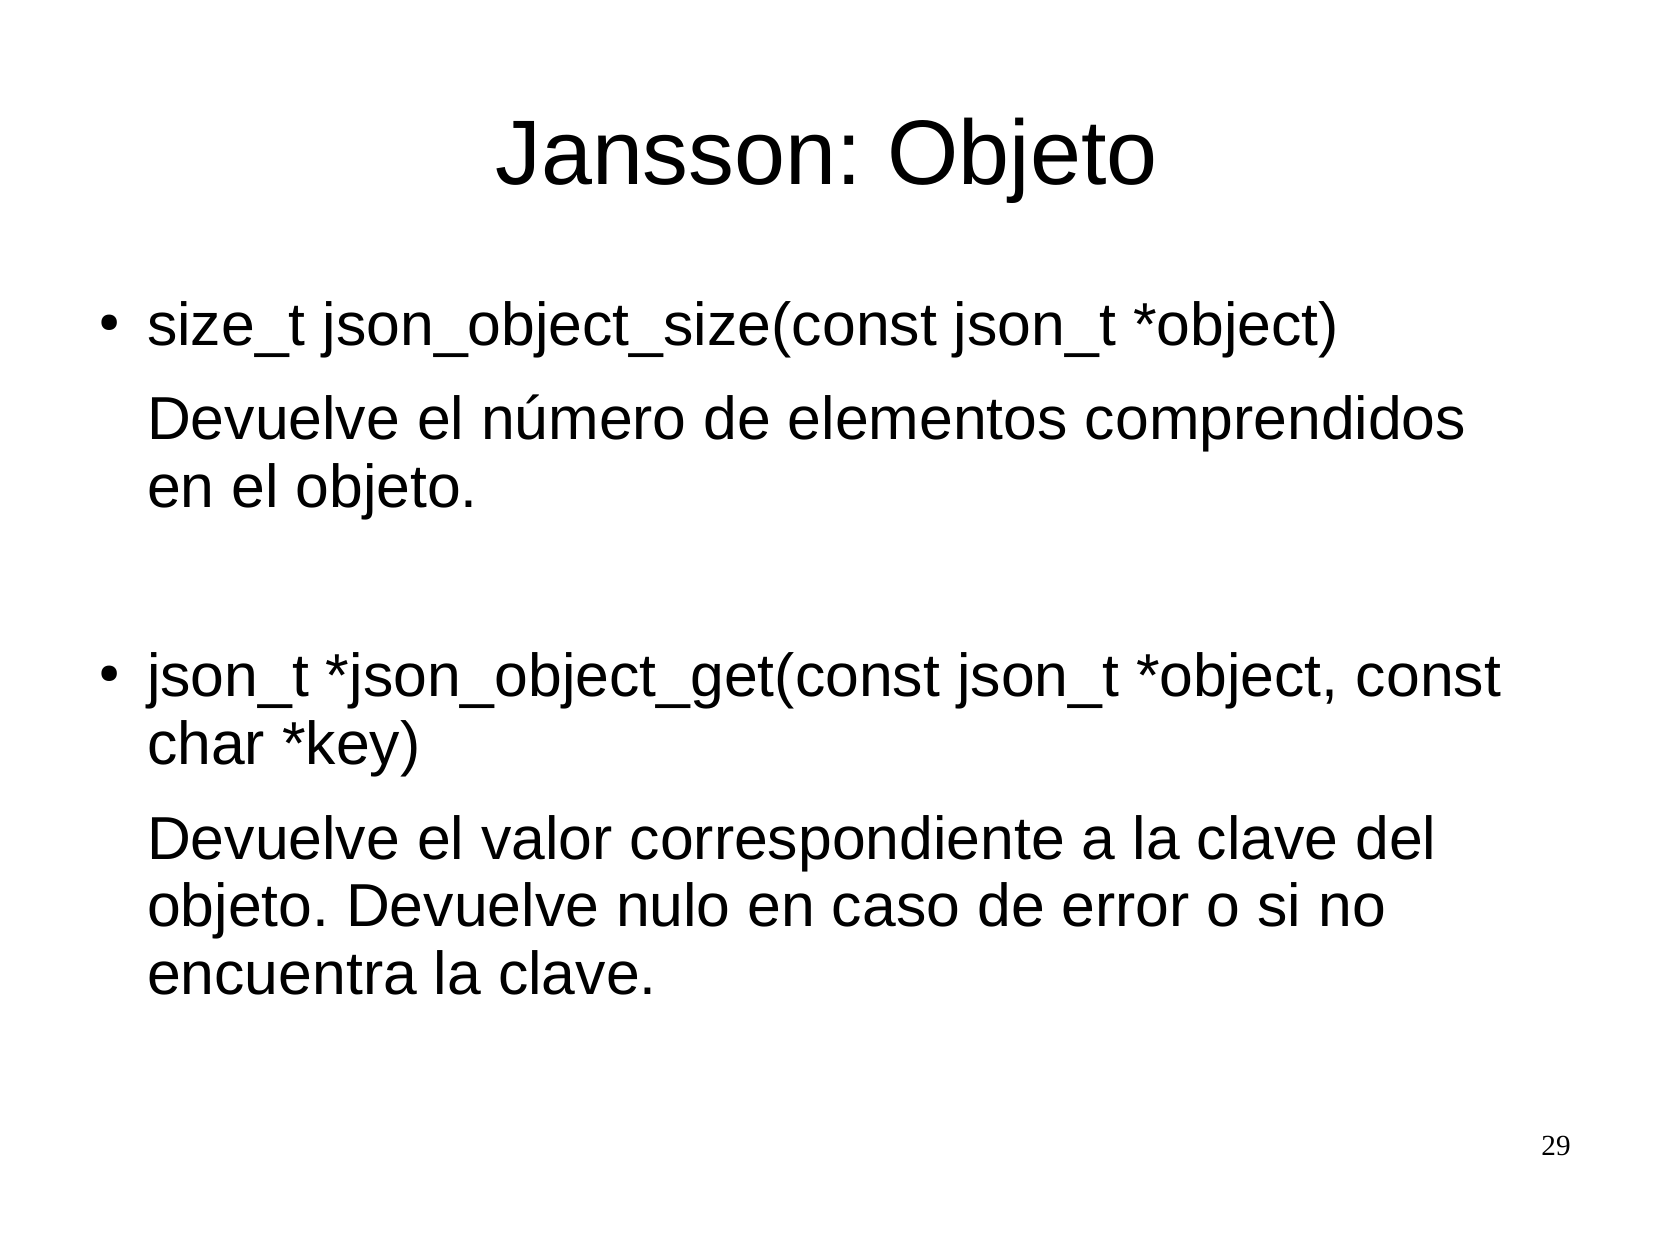

# Jansson: Objeto
size_t json_object_size(const json_t *object)
Devuelve el número de elementos comprendidos en el objeto.
json_t *json_object_get(const json_t *object, const char *key)
Devuelve el valor correspondiente a la clave del objeto. Devuelve nulo en caso de error o si no encuentra la clave.
29